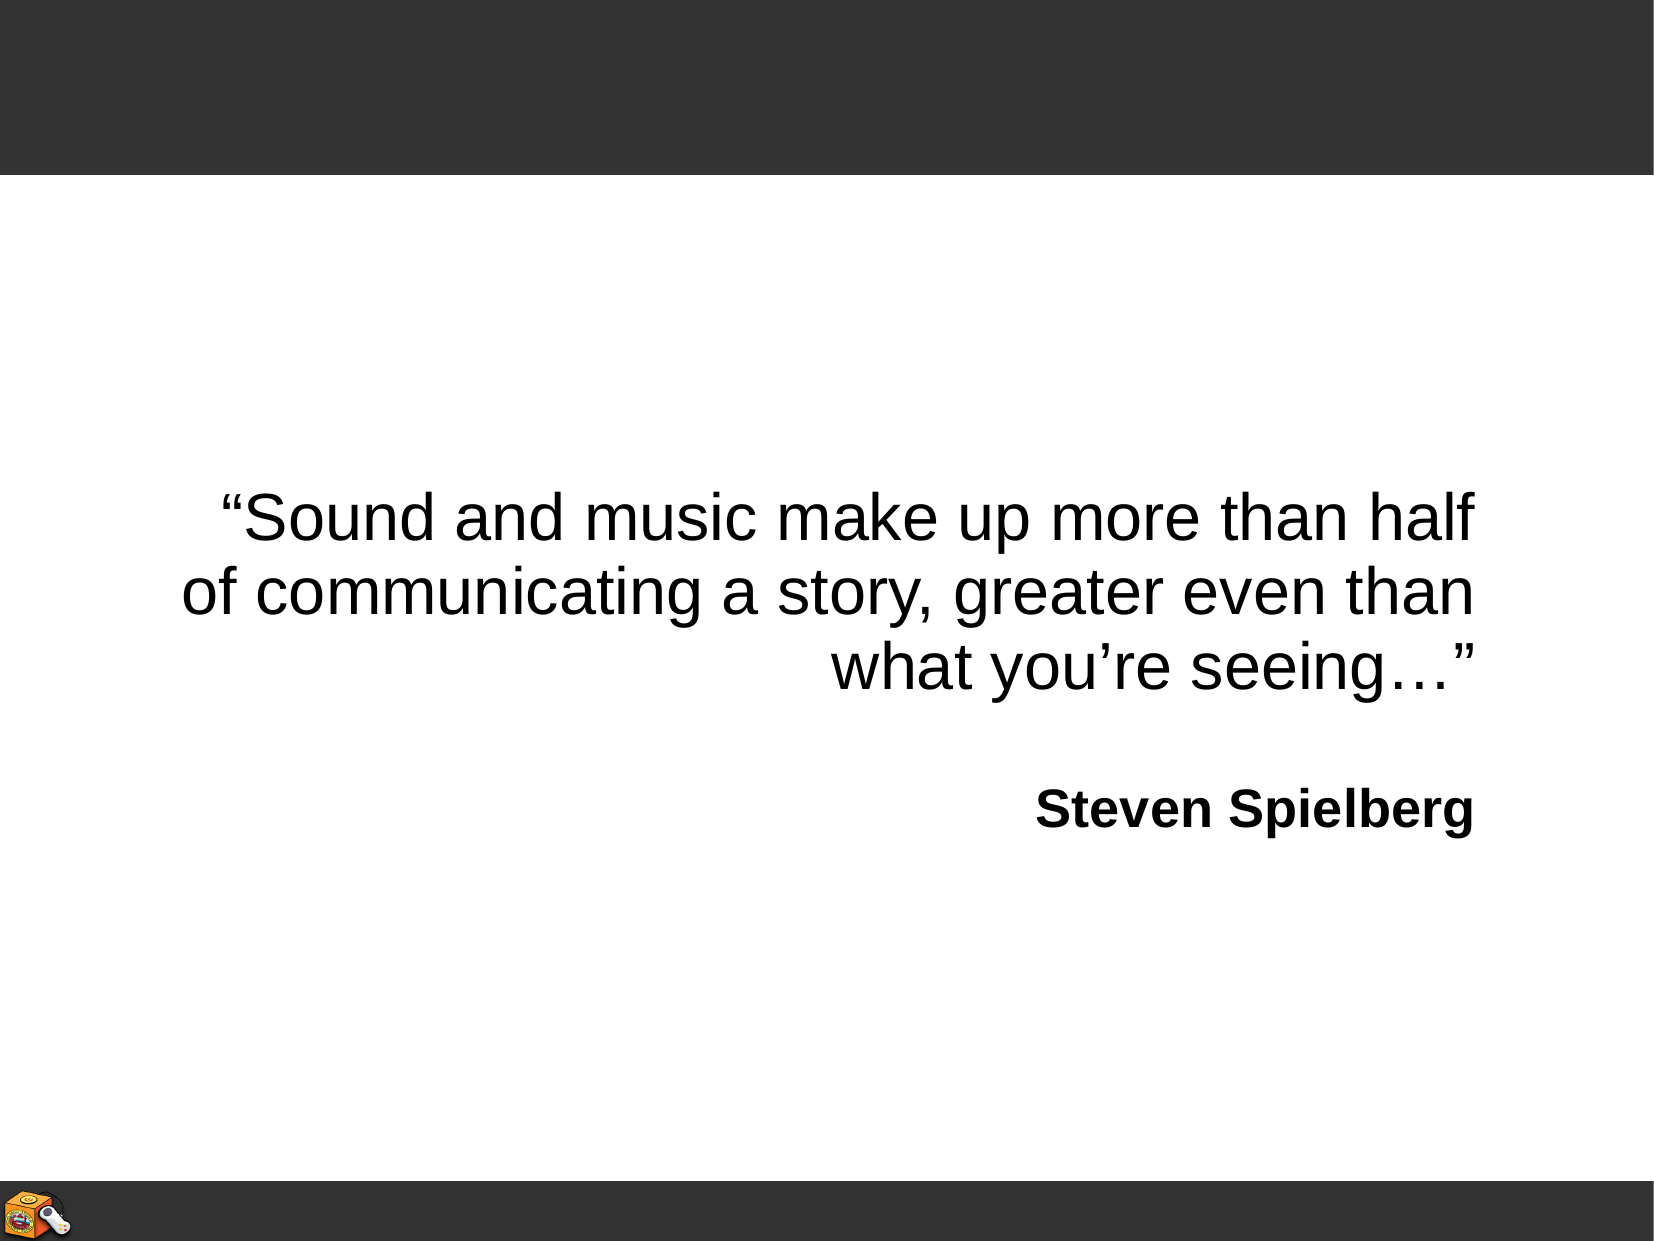

# “Sound and music make up more than half
of communicating a story, greater even than
what you’re seeing…”
Steven Spielberg